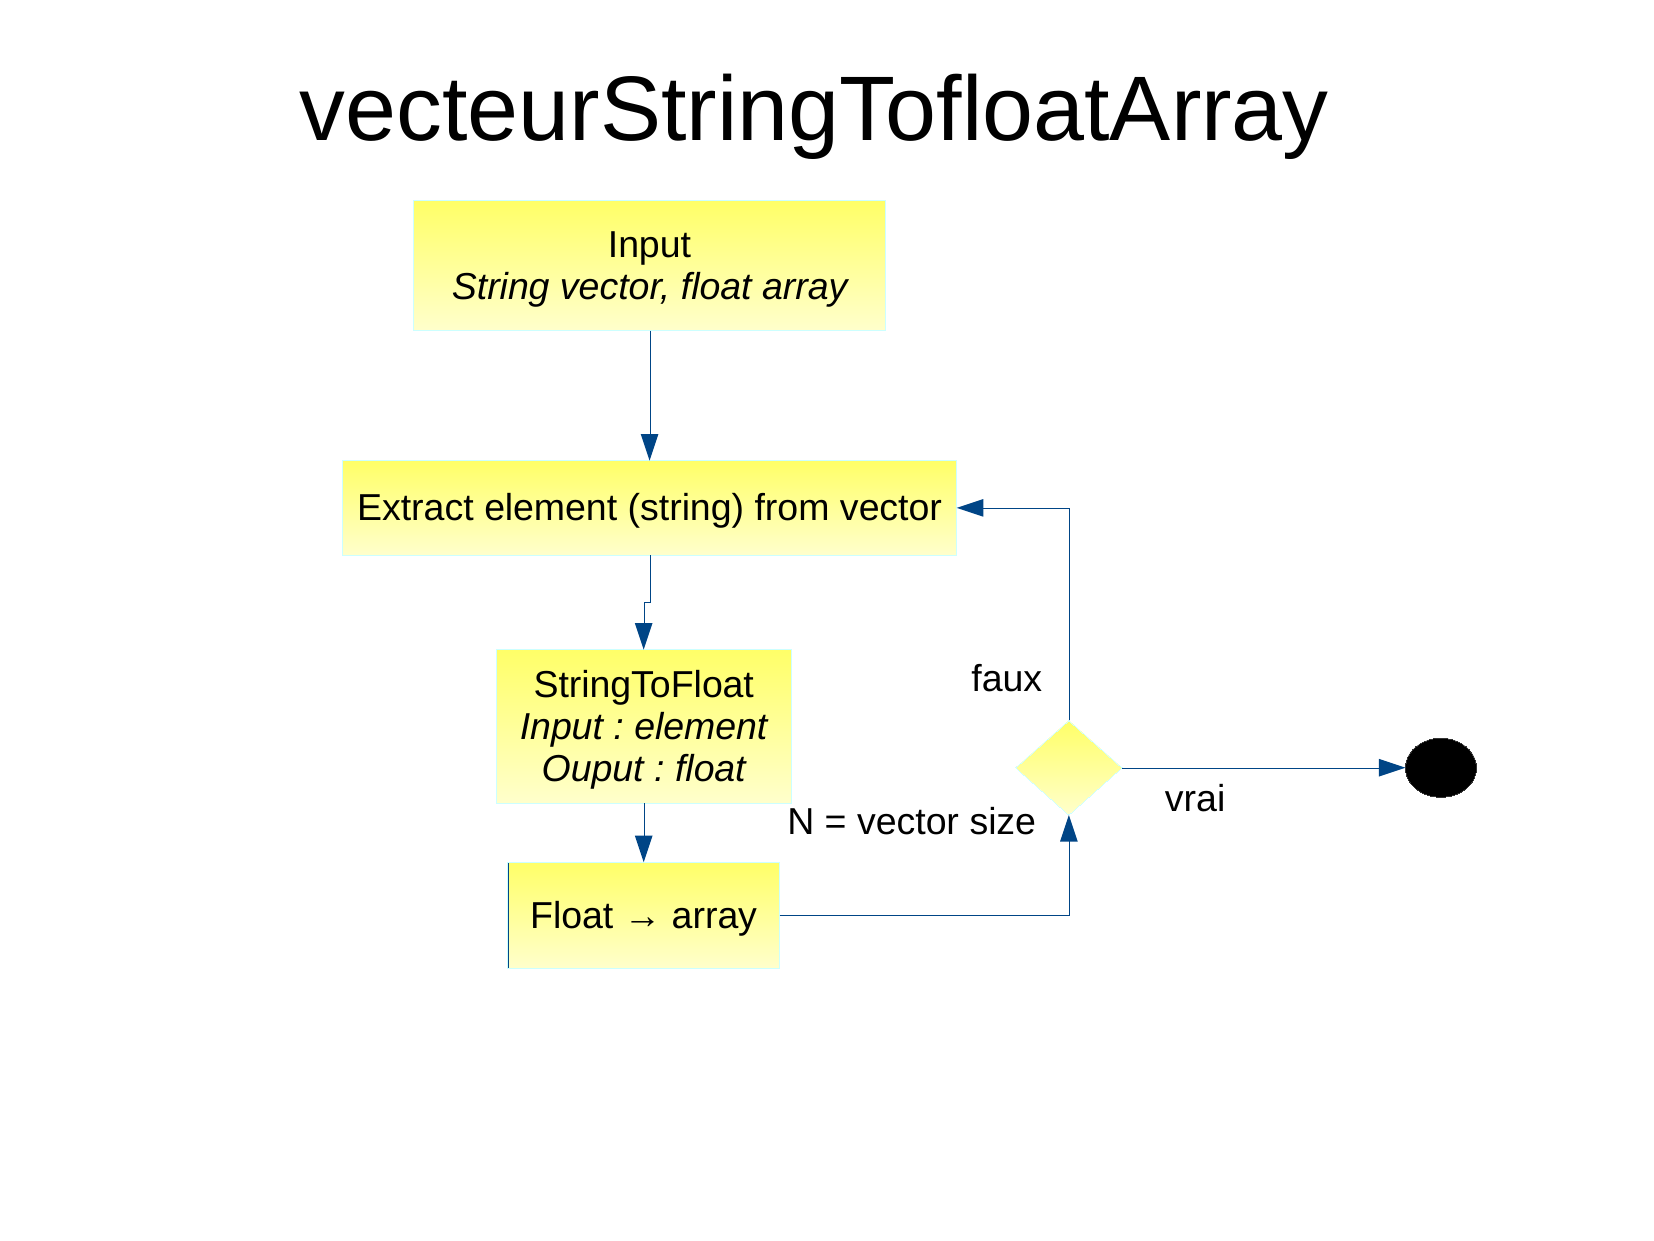

# vecteurStringTofloatArray
Input
String vector, float array
Extract element (string) from vector
StringToFloat
Input : element
Ouput : float
faux
vrai
N = vector size
Float → array